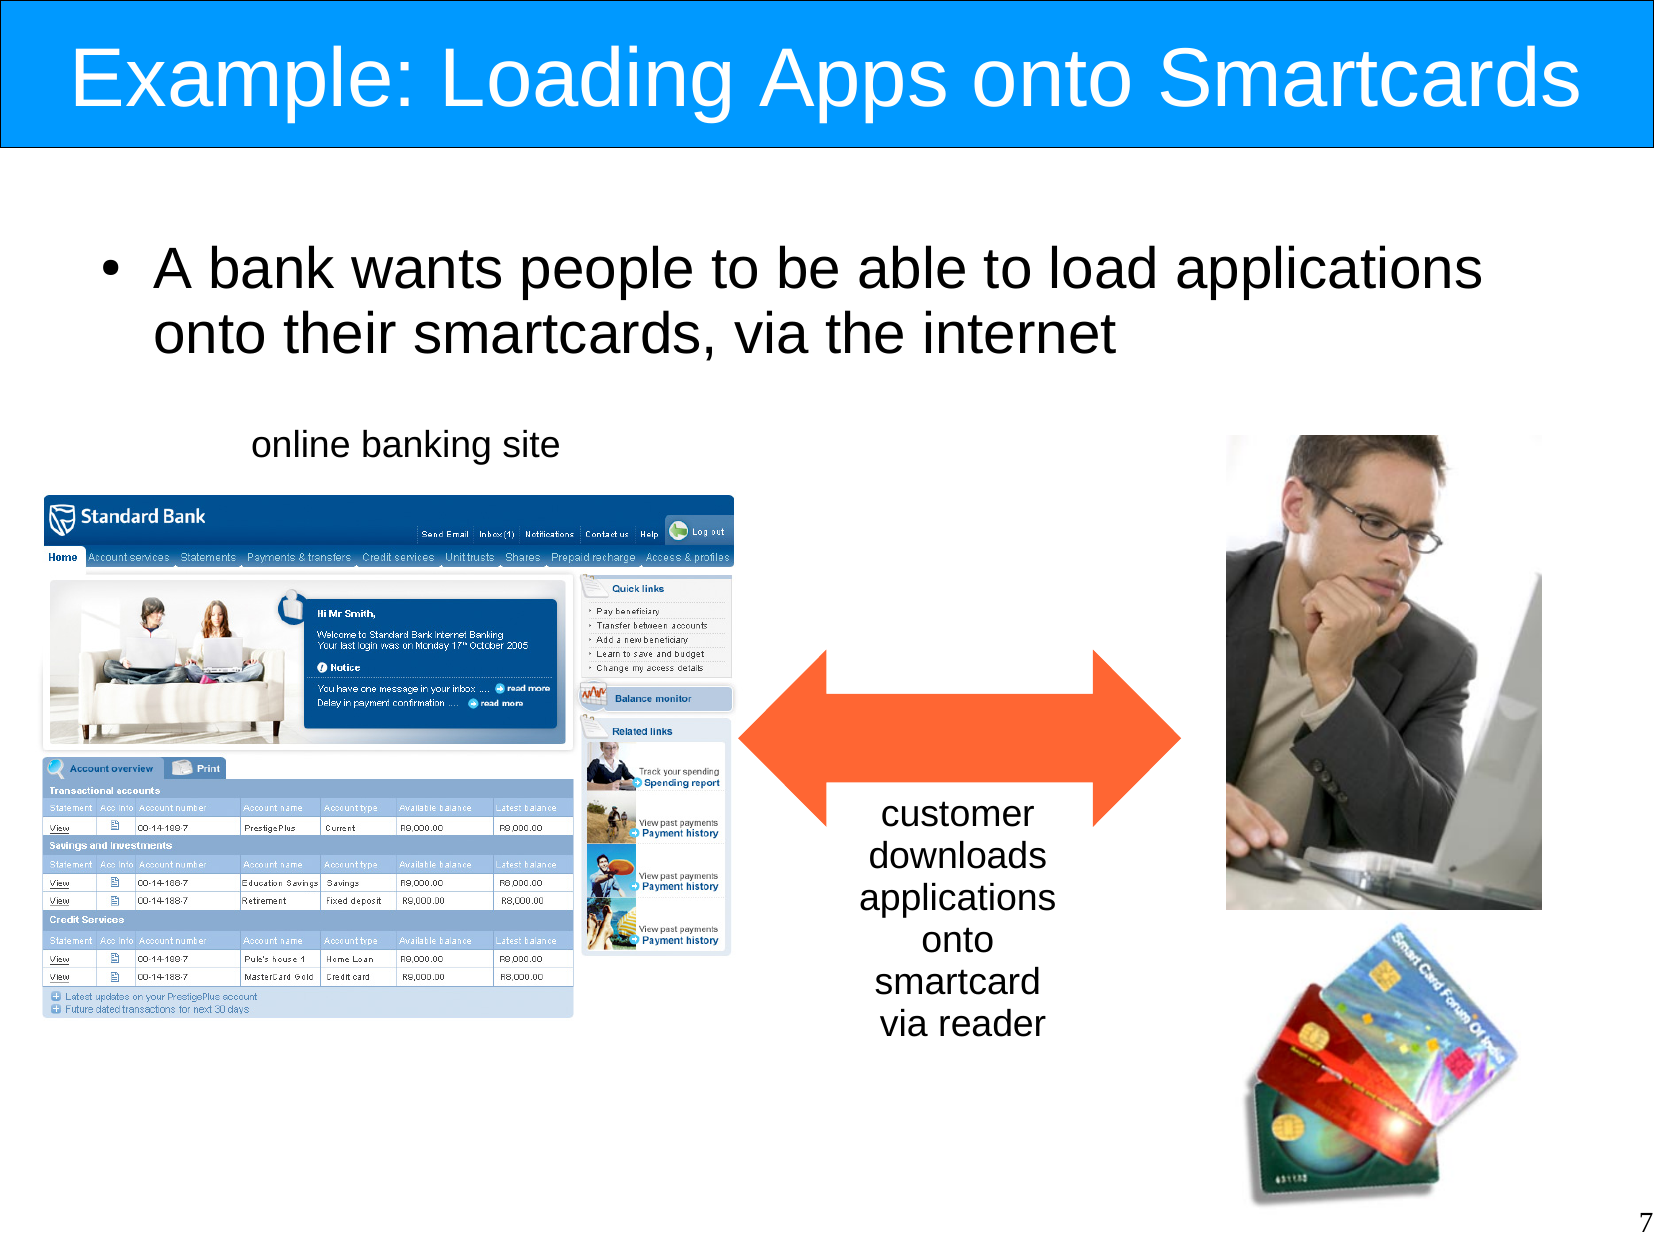

# Example: Loading Apps onto Smartcards
A bank wants people to be able to load applications onto their smartcards, via the internet
online banking site
customer
downloads
applications
onto
smartcard
 via reader
7